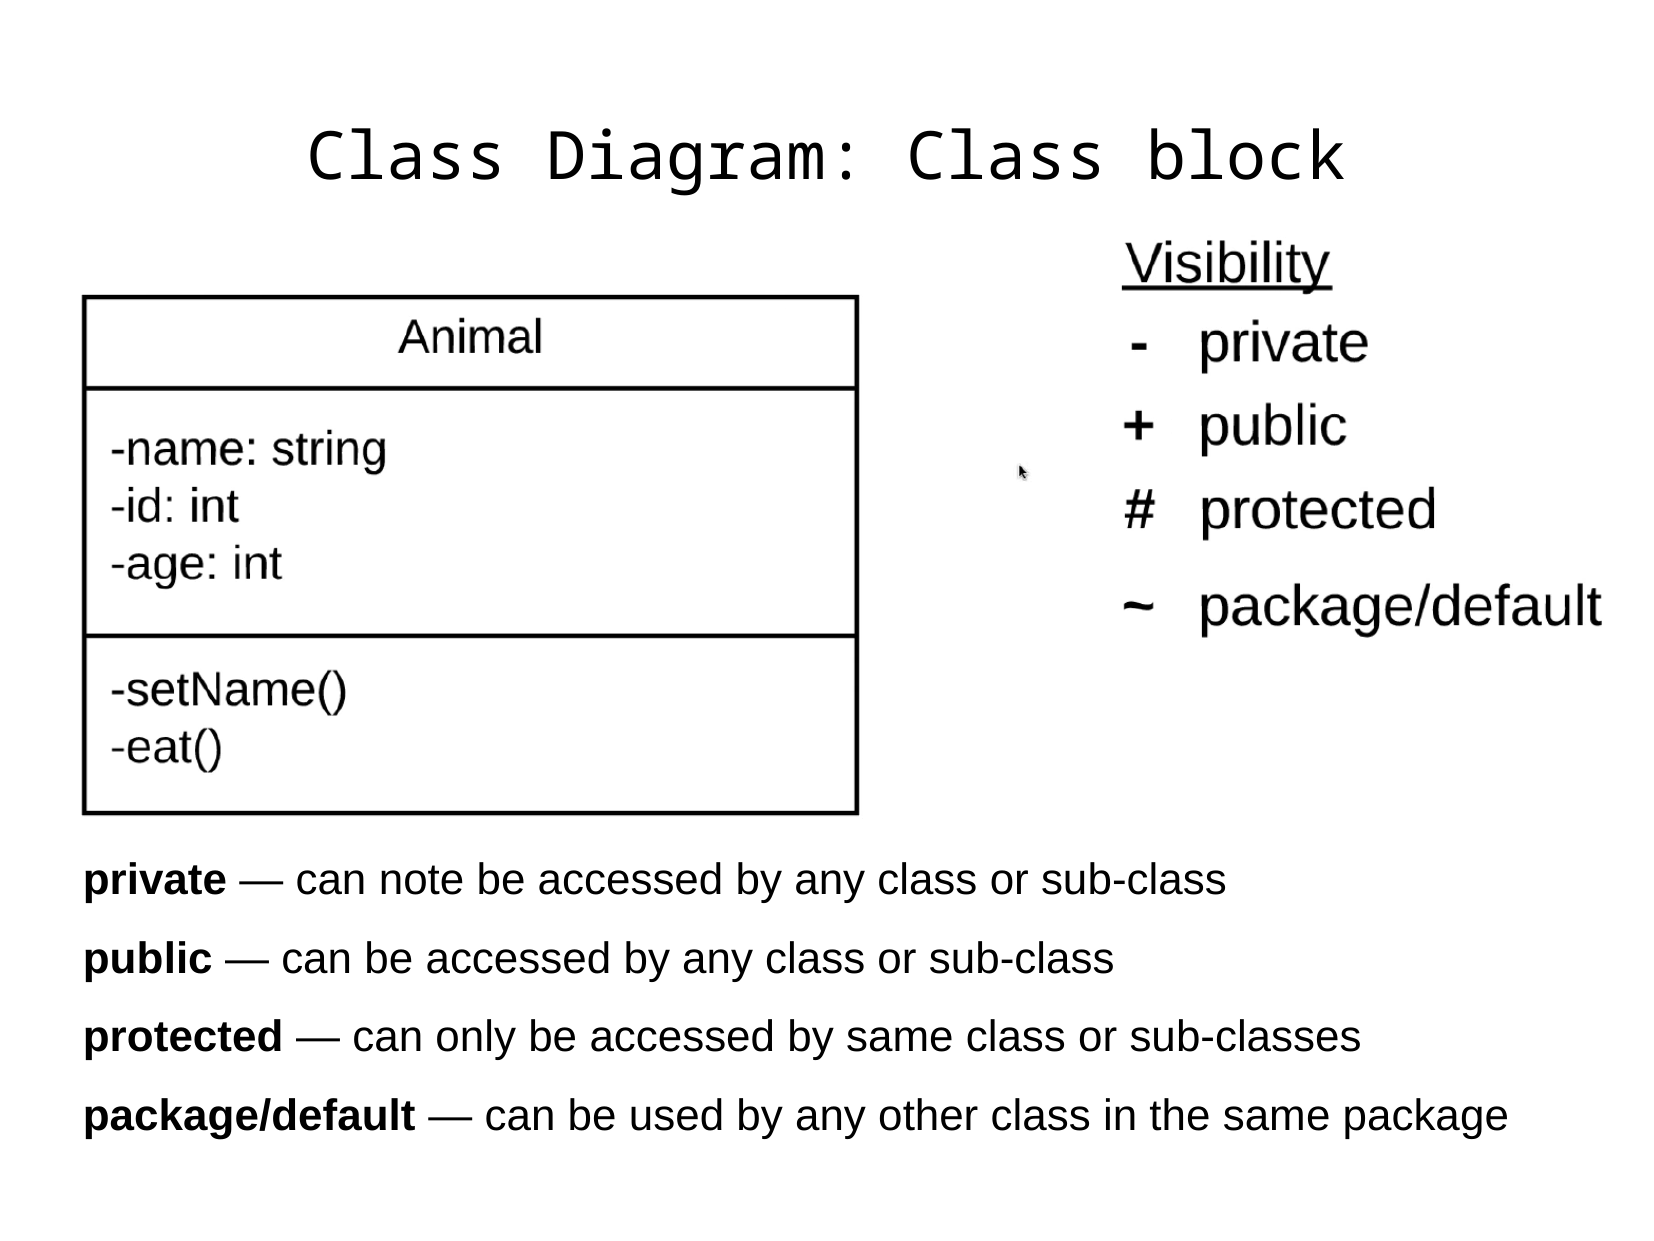

# Class Diagram: Class block
private — can note be accessed by any class or sub-class
public — can be accessed by any class or sub-class
protected — can only be accessed by same class or sub-classes
package/default — can be used by any other class in the same package